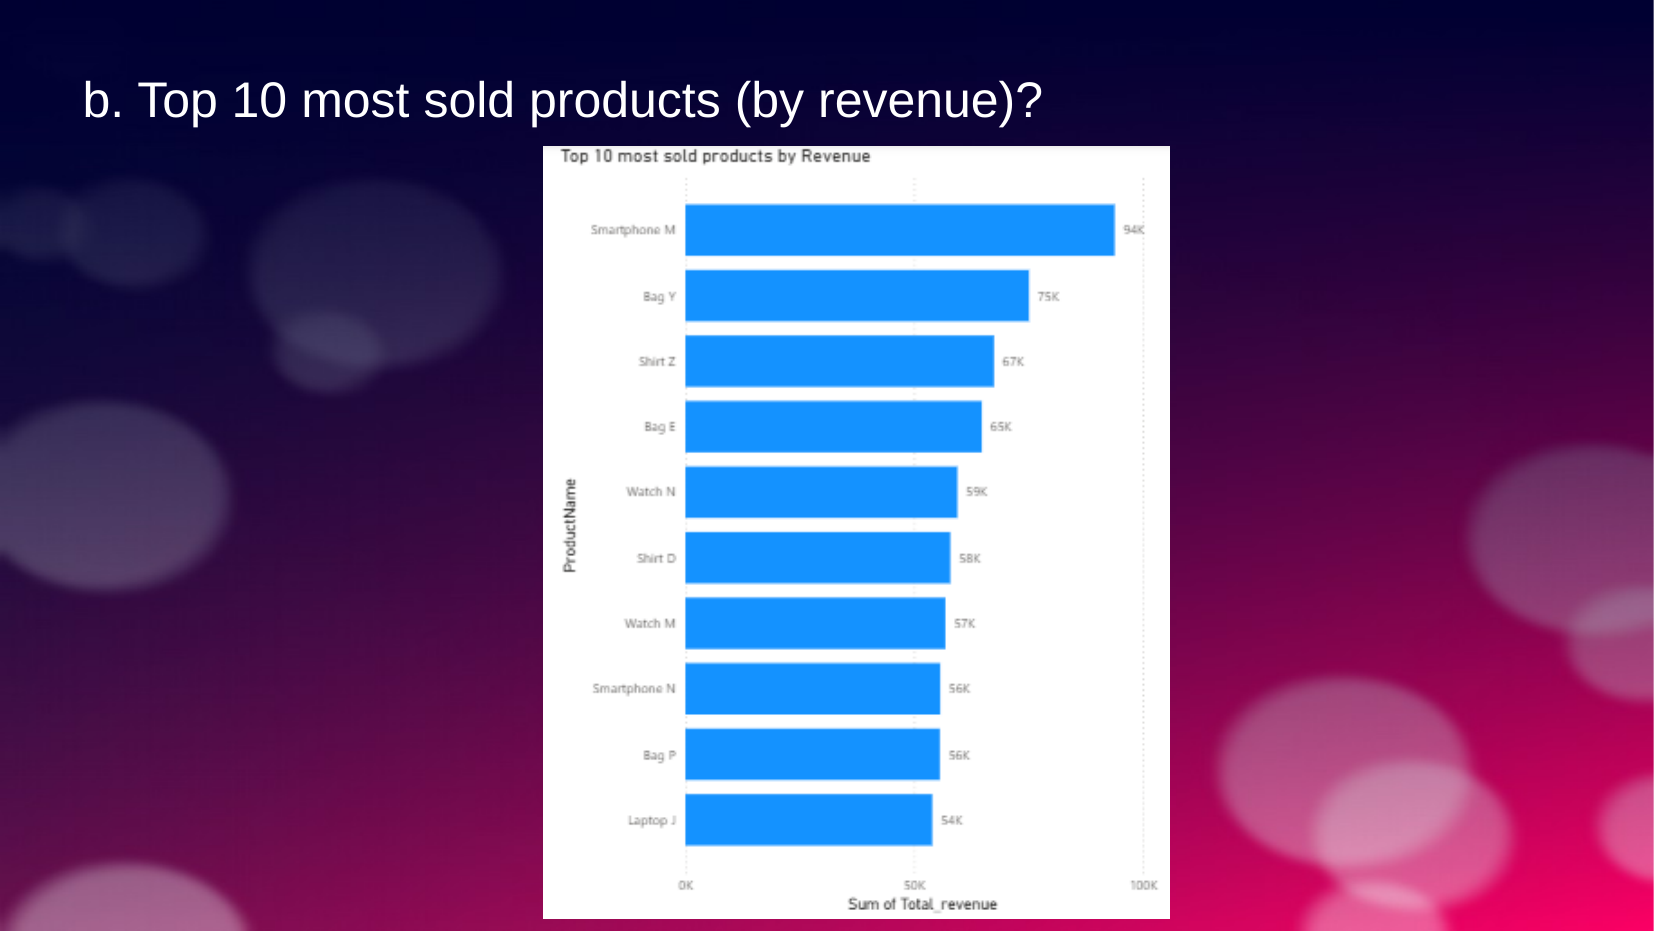

# b. Top 10 most sold products (by revenue)?